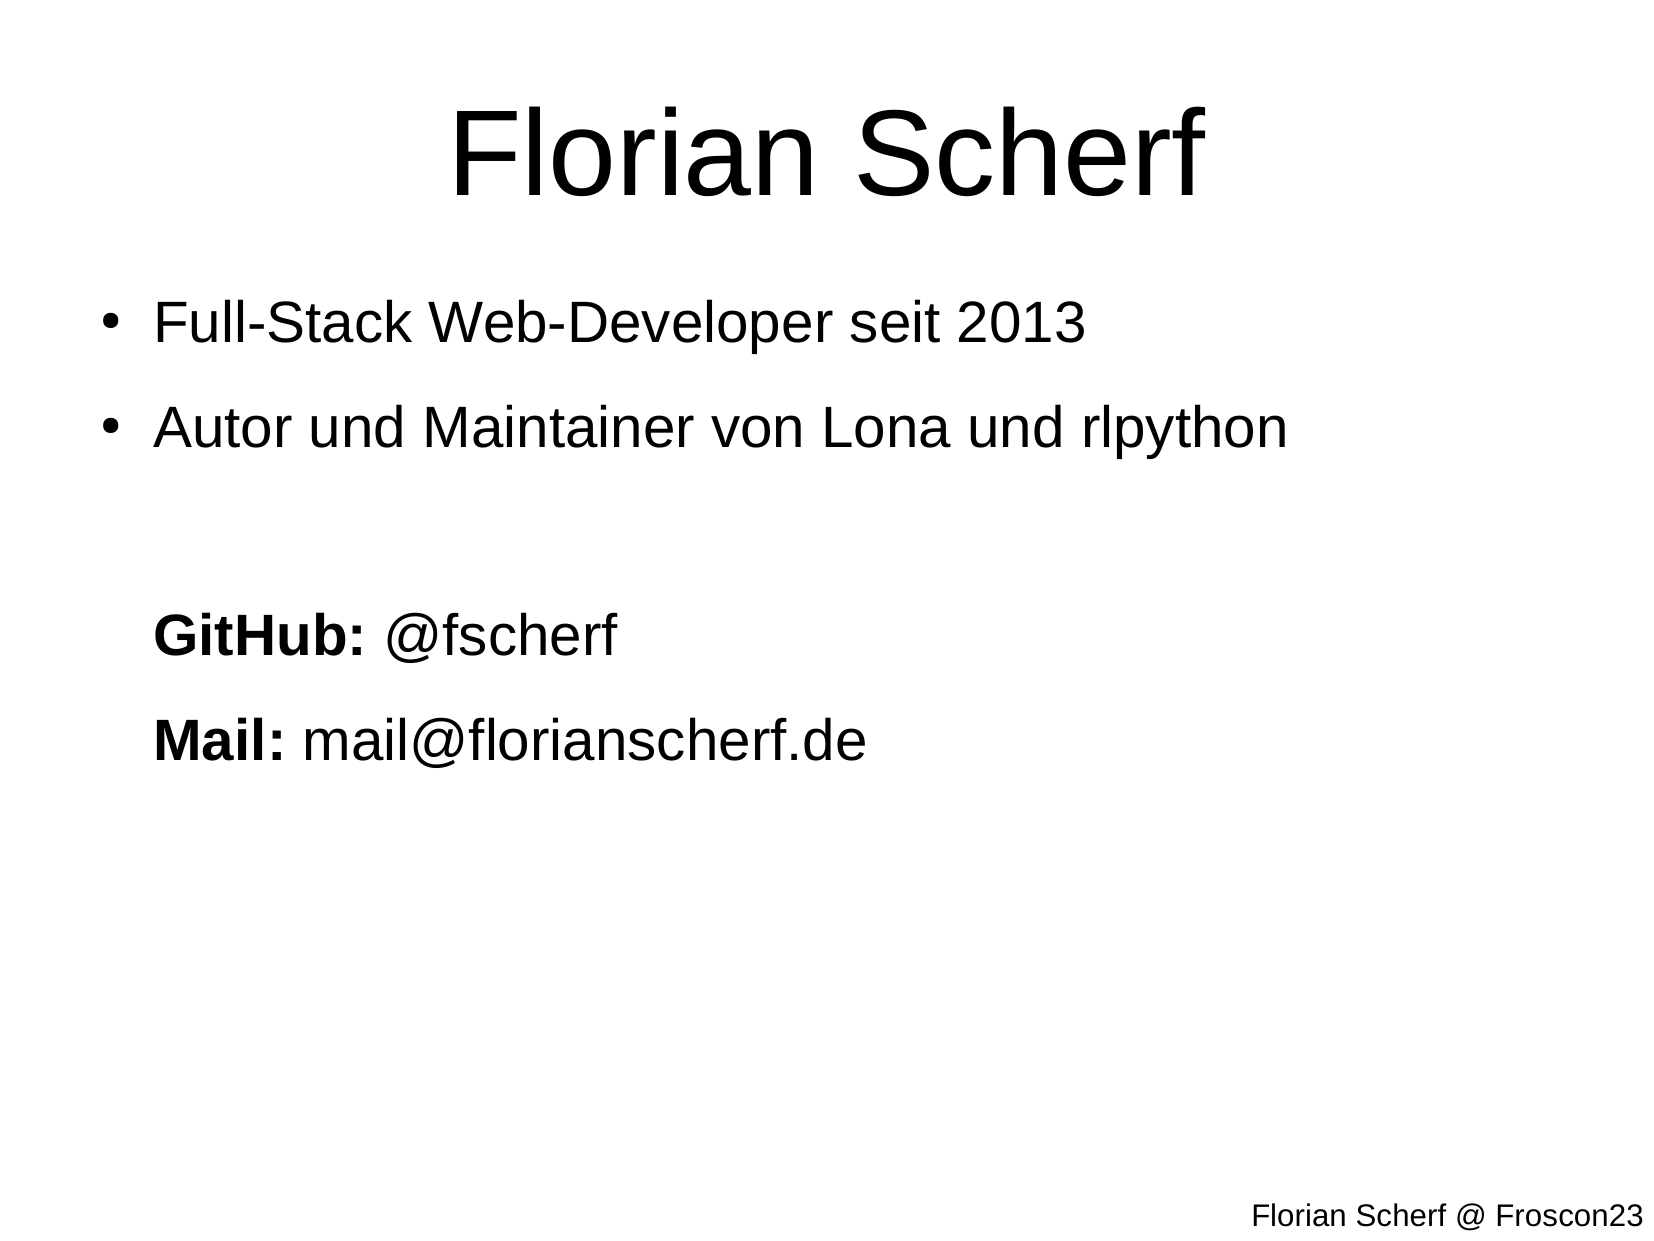

# Florian Scherf
Full-Stack Web-Developer seit 2013
Autor und Maintainer von Lona und rlpython
GitHub: @fscherf
Mail: mail@florianscherf.de
Florian Scherf @ Froscon23